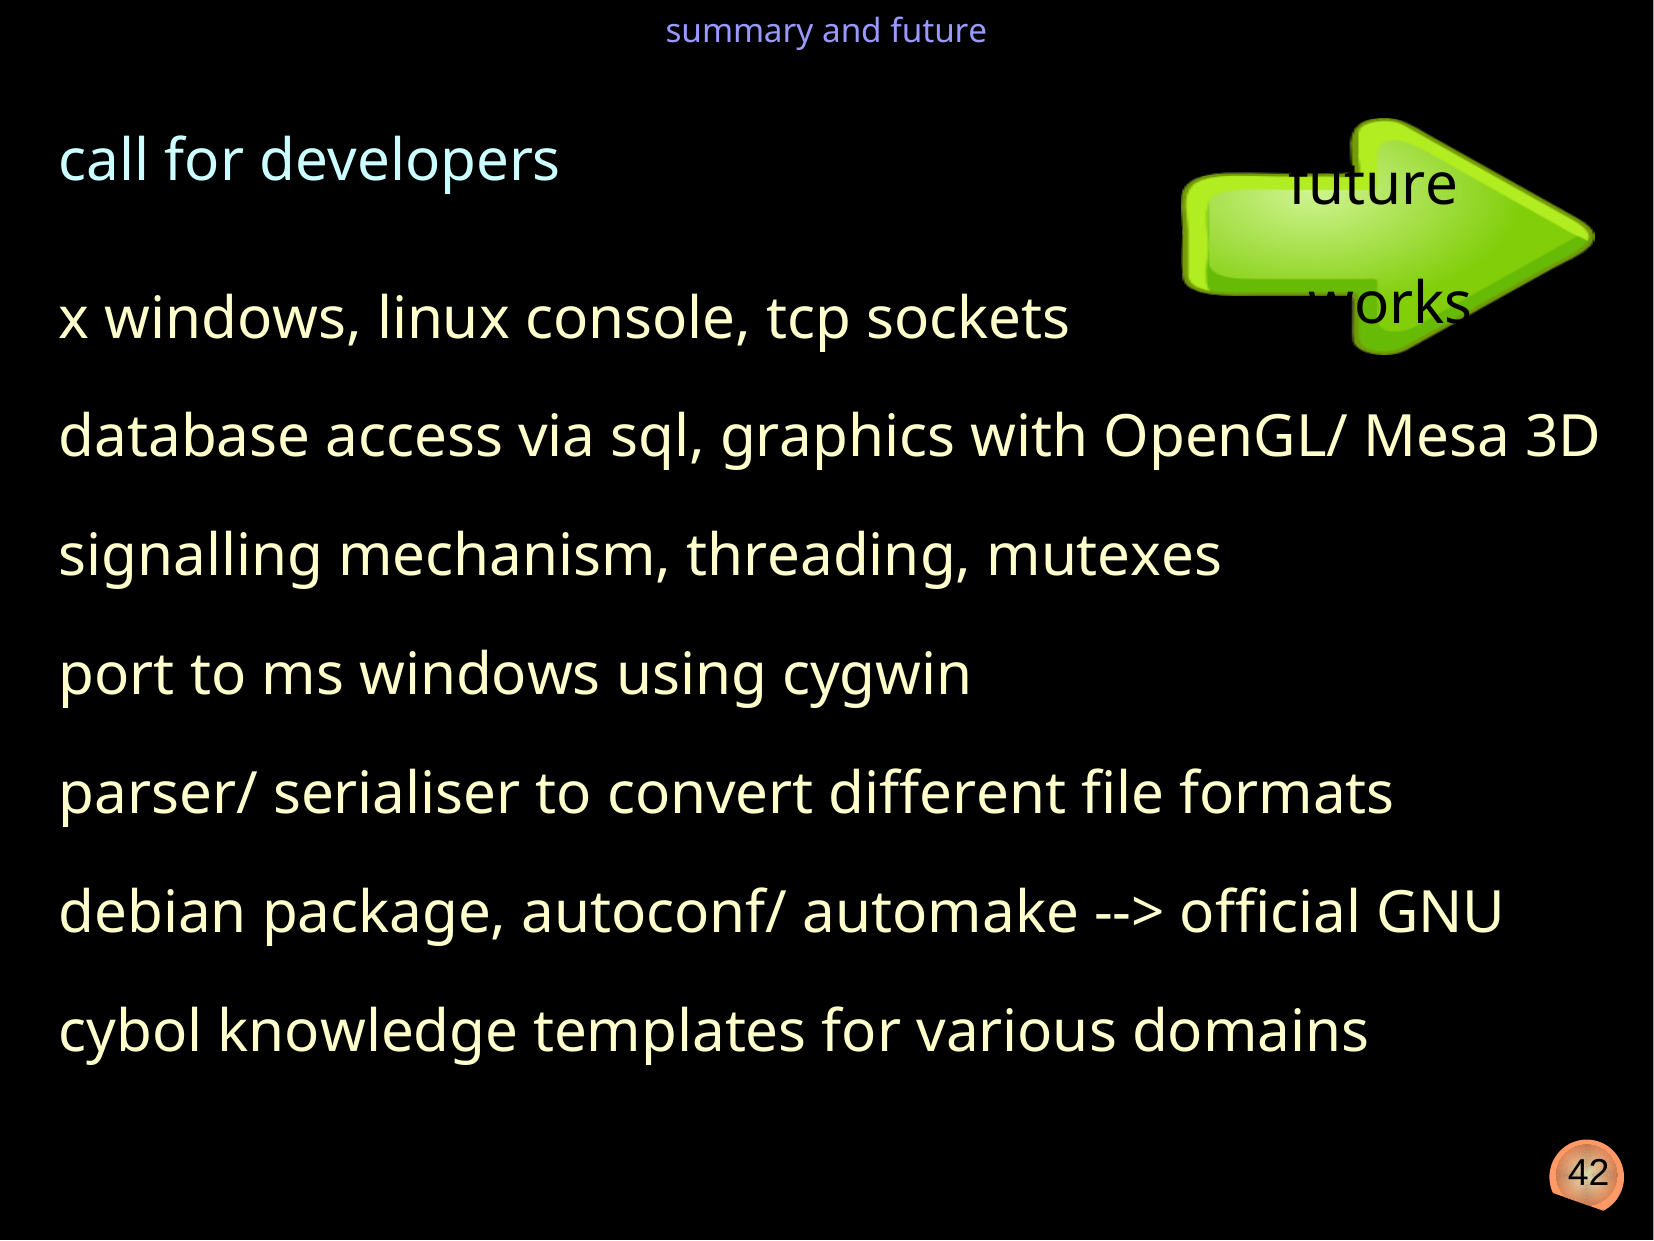

summary and future
call for developers
future works
x windows, linux console, tcp sockets
database access via sql, graphics with OpenGL/ Mesa 3D
signalling mechanism, threading, mutexes
port to ms windows using cygwin
parser/ serialiser to convert different file formats
debian package, autoconf/ automake --> official GNU
cybol knowledge templates for various domains